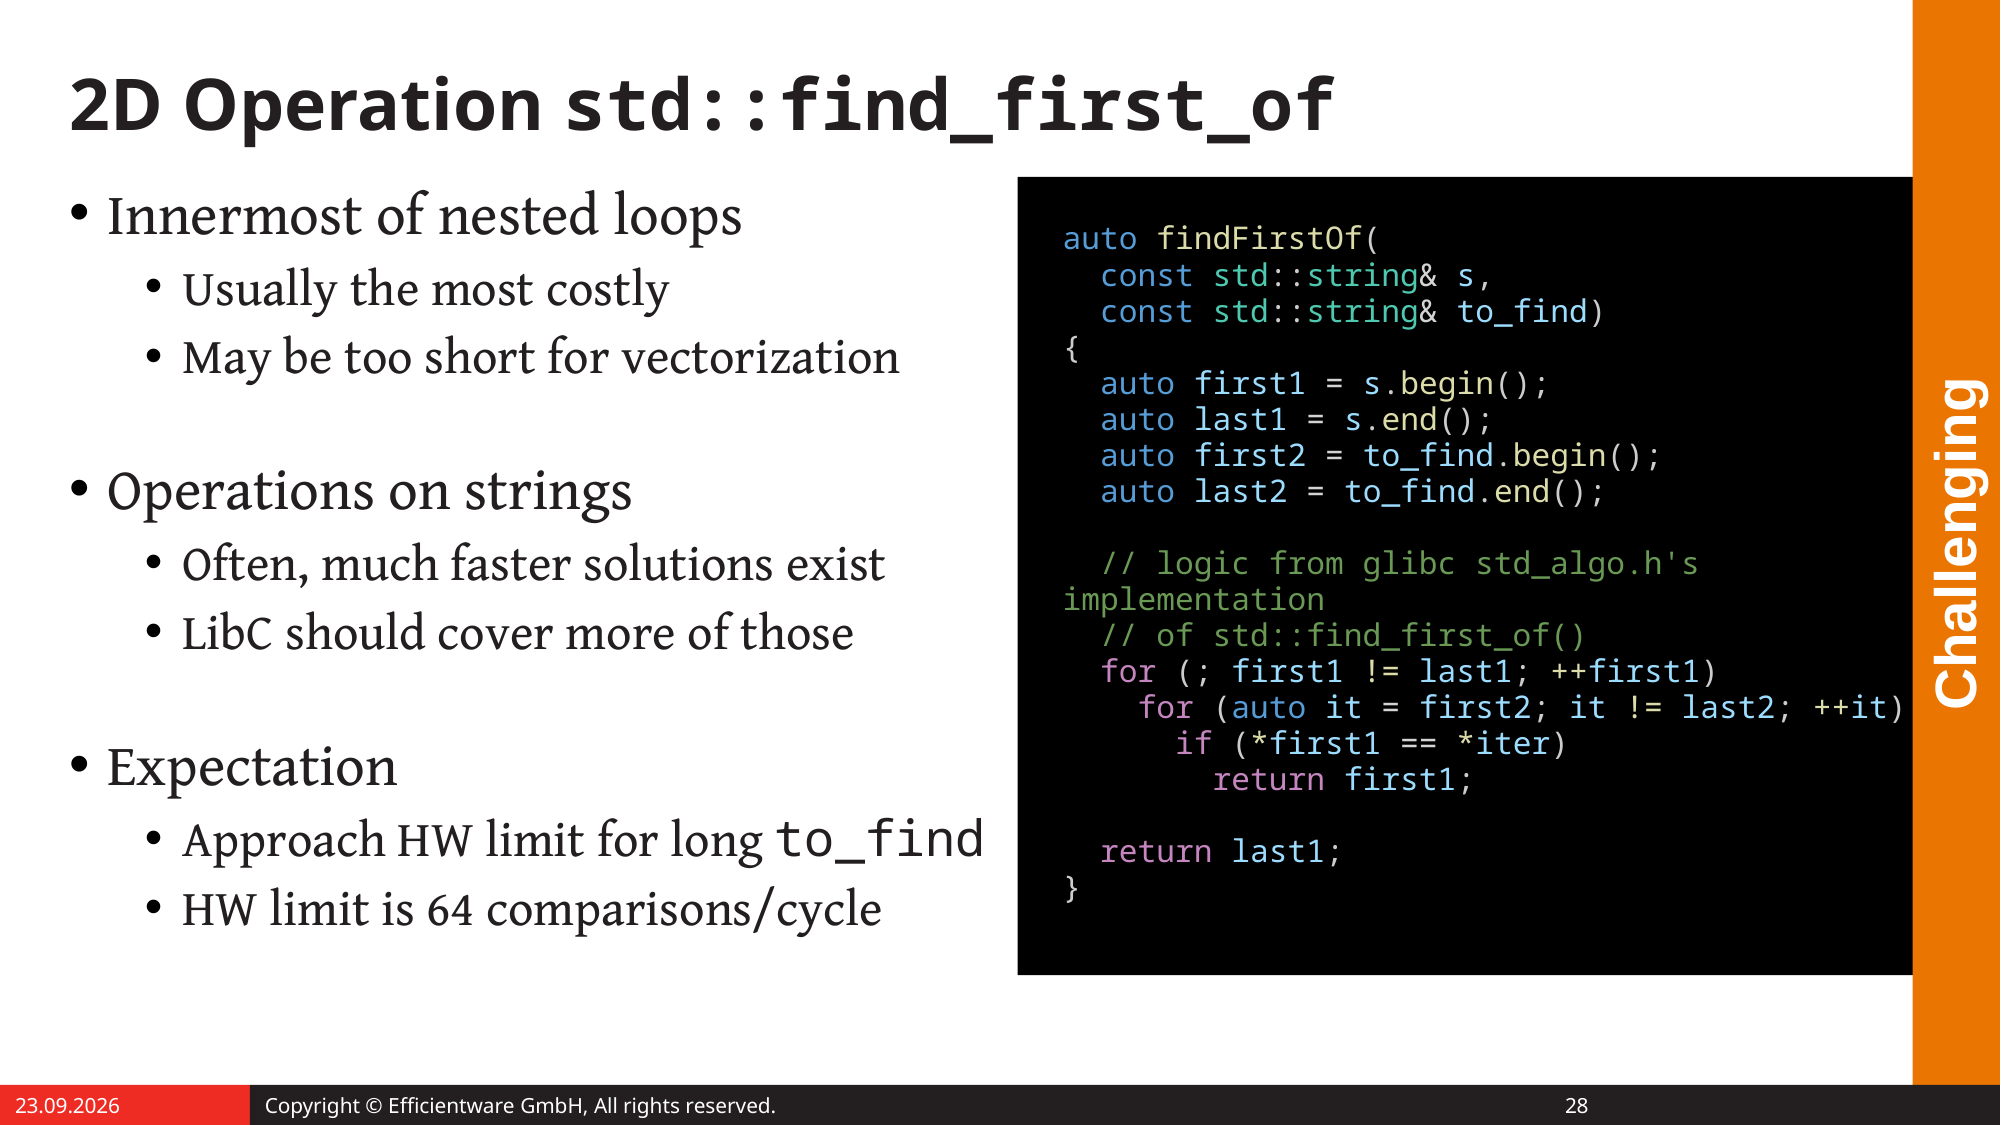

2D Operation std::find_first_of
Innermost of nested loops
Usually the most costly
May be too short for vectorization
Operations on strings
Often, much faster solutions exist
LibC should cover more of those
Expectation
Approach HW limit for long to_find
HW limit is 64 comparisons/cycle
# auto findFirstOf( const std::string& s, const std::string& to_find) { auto first1 = s.begin(); auto last1 = s.end(); auto first2 = to_find.begin(); auto last2 = to_find.end(); // logic from glibc std_algo.h's implementation // of std::find_first_of()   for (; first1 != last1; ++first1) for (auto it = first2; it != last2; ++it) if (*first1 == *iter) return first1;   return last1; }
Challenging
Copyright © Efficientware GmbH, All rights reserved.